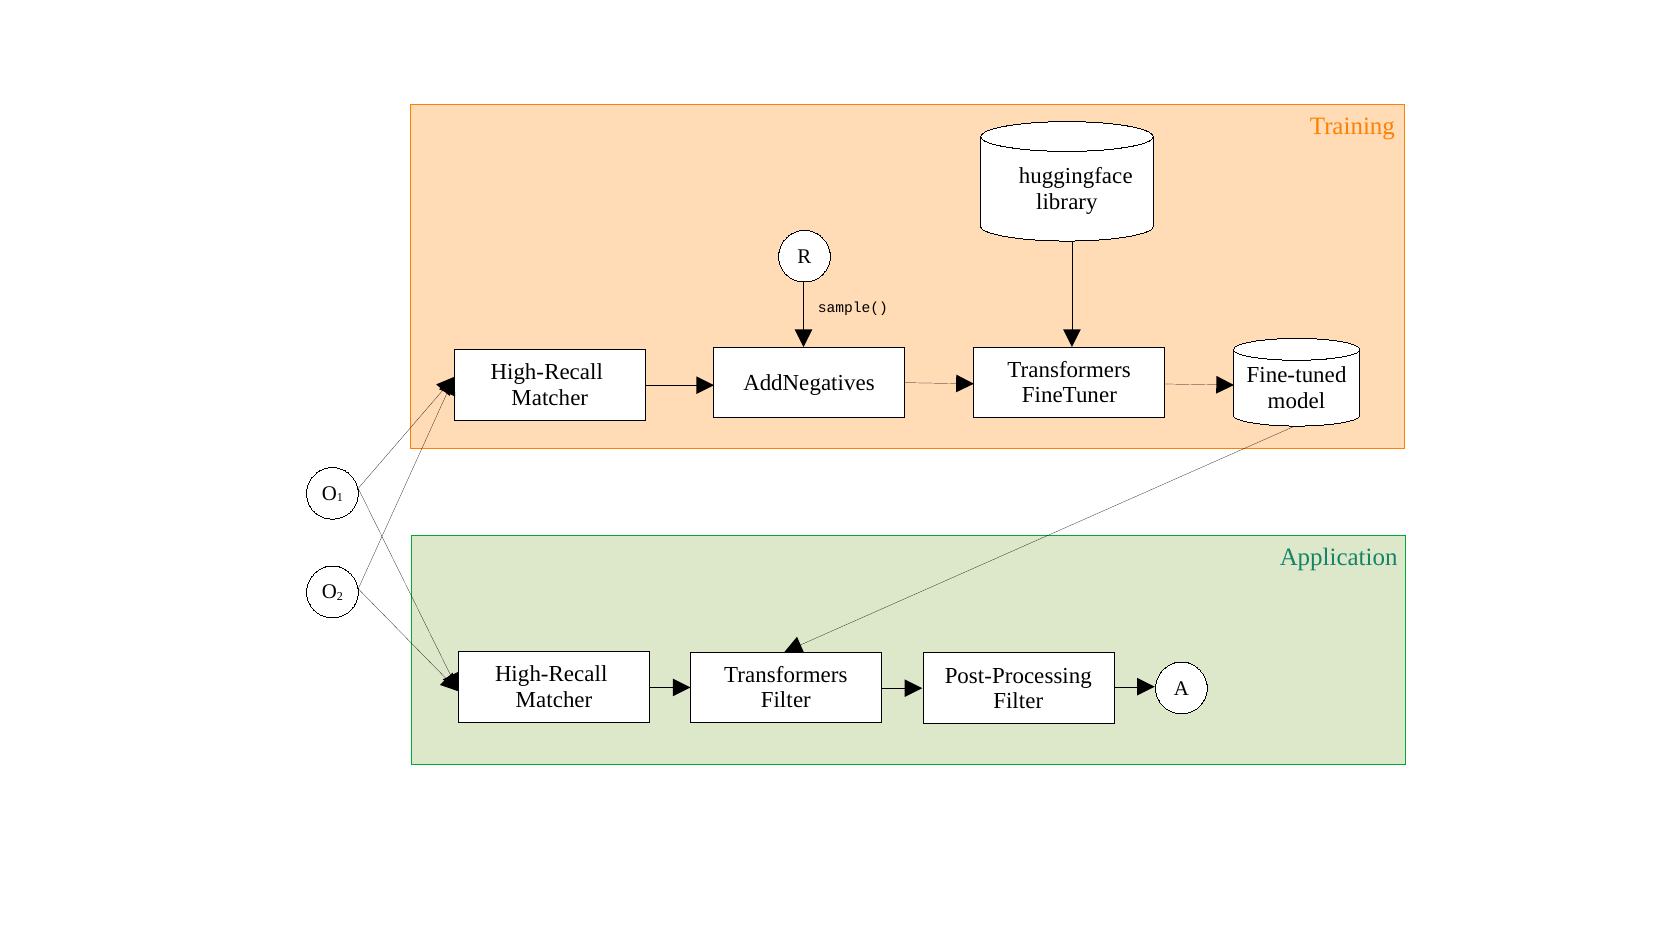

Training
🤗 huggingface
library
R
sample()
Fine-tuned
model
AddNegatives
Transformers
FineTuner
High-Recall
Matcher
O1
Application
O2
High-Recall
Matcher
Transformers
Filter
Post-Processing
Filter
A